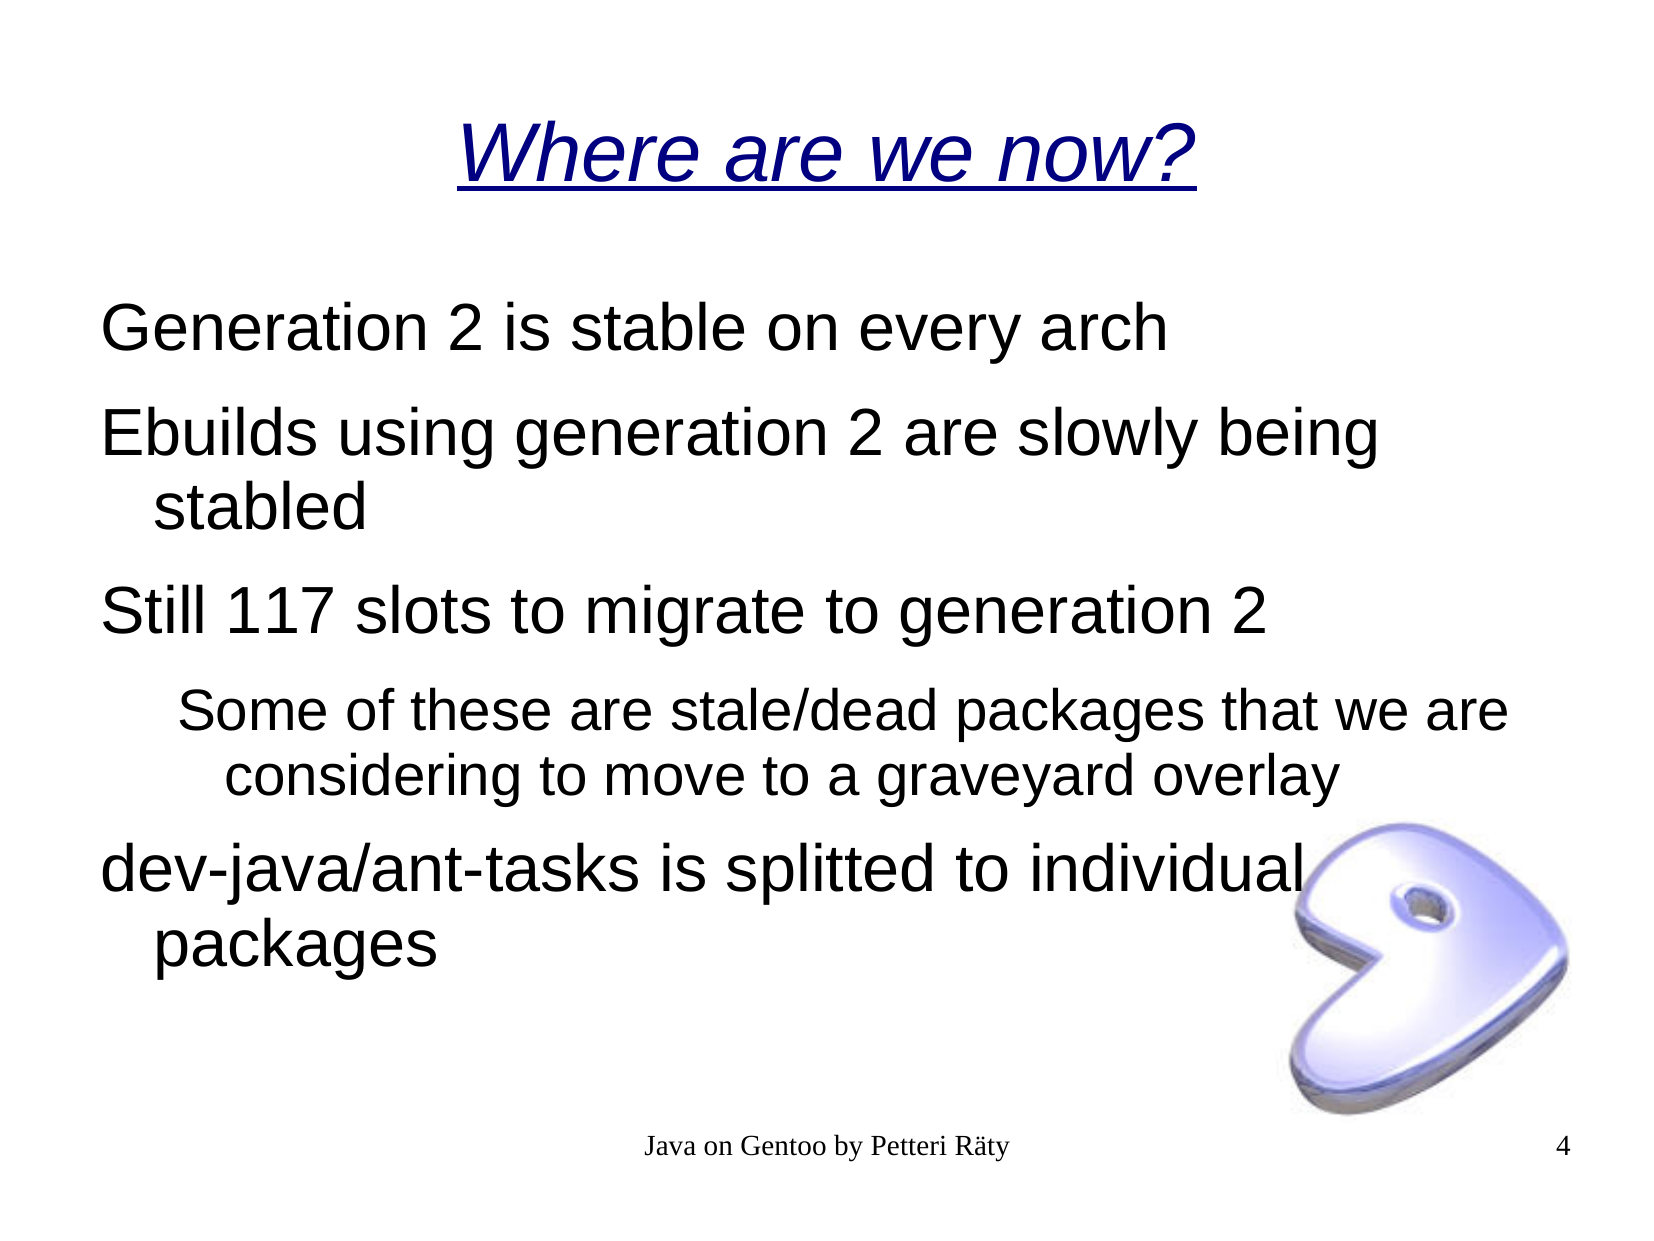

# Where are we now?
Generation 2 is stable on every arch
Ebuilds using generation 2 are slowly being stabled
Still 117 slots to migrate to generation 2
Some of these are stale/dead packages that we are considering to move to a graveyard overlay
dev-java/ant-tasks is splitted to individual packages
4